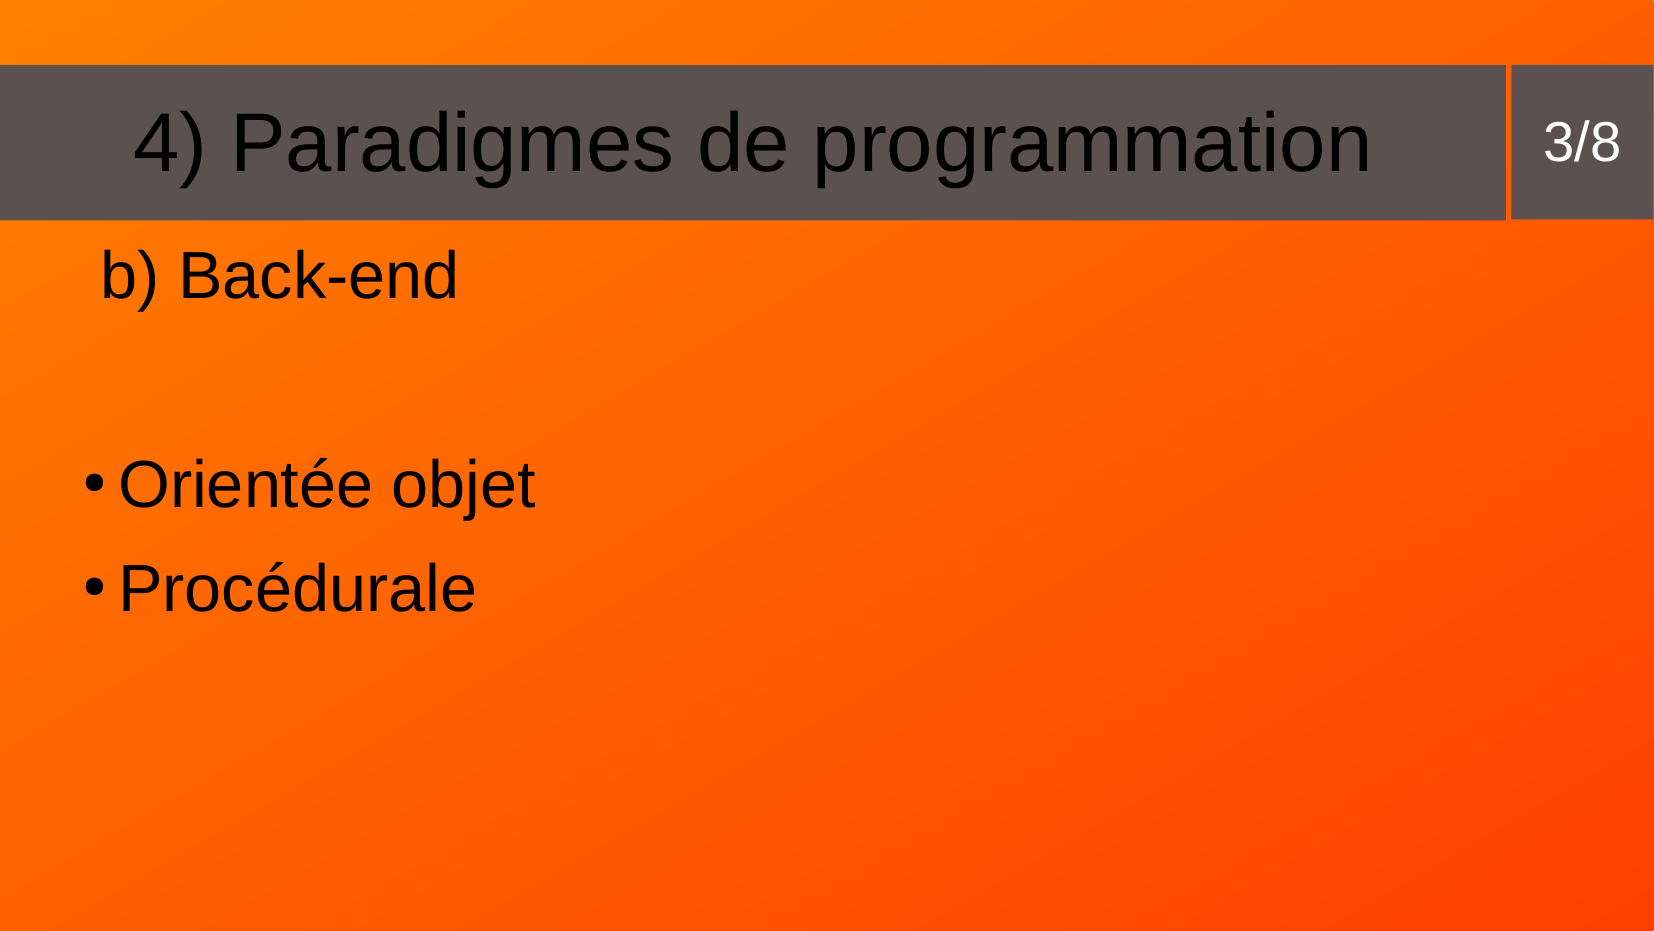

Paradigmes de programmation
3/8
# Back-end
Orientée objet
Procédurale